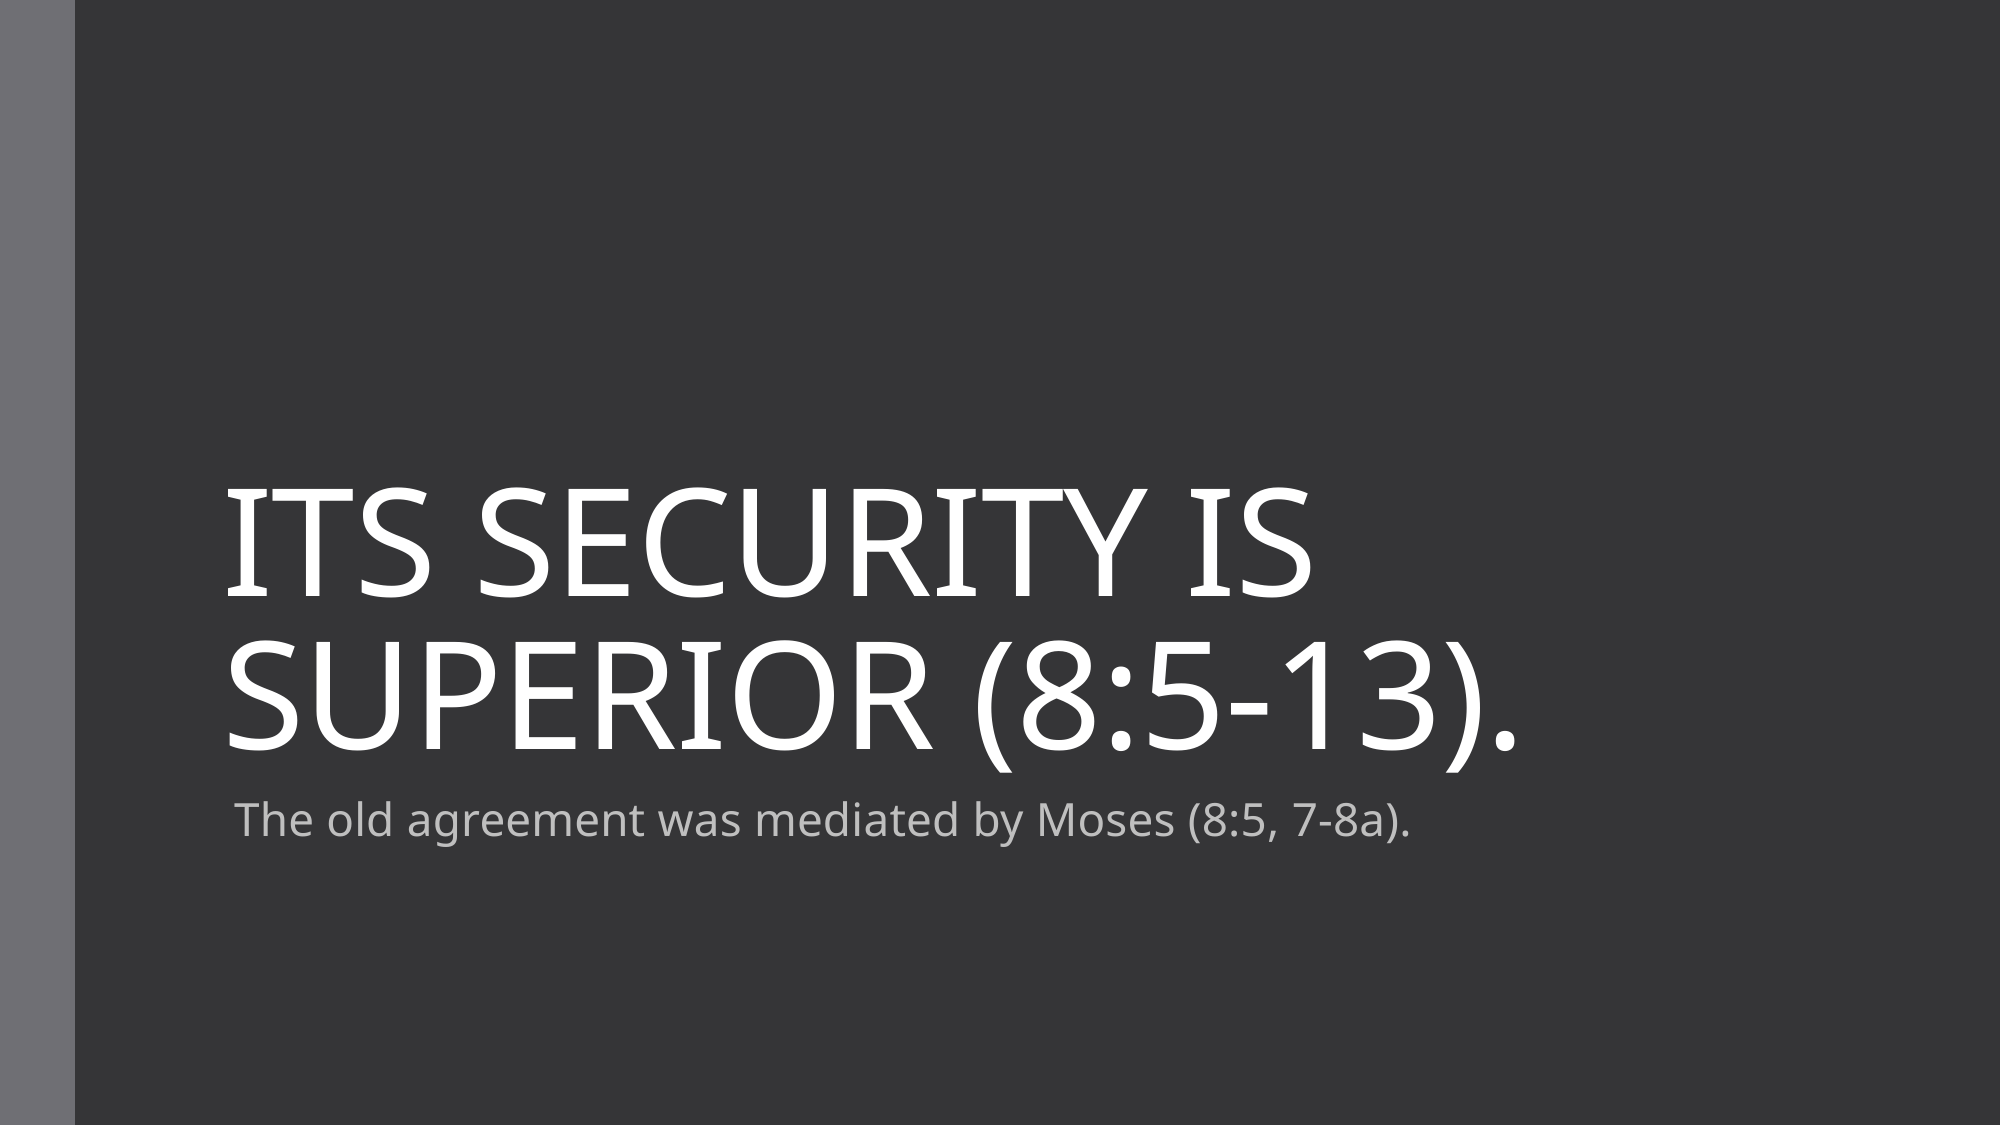

# ITS SECURITY IS SUPERIOR (8:5-13).
 The old agreement was mediated by Moses (8:5, 7-8a).